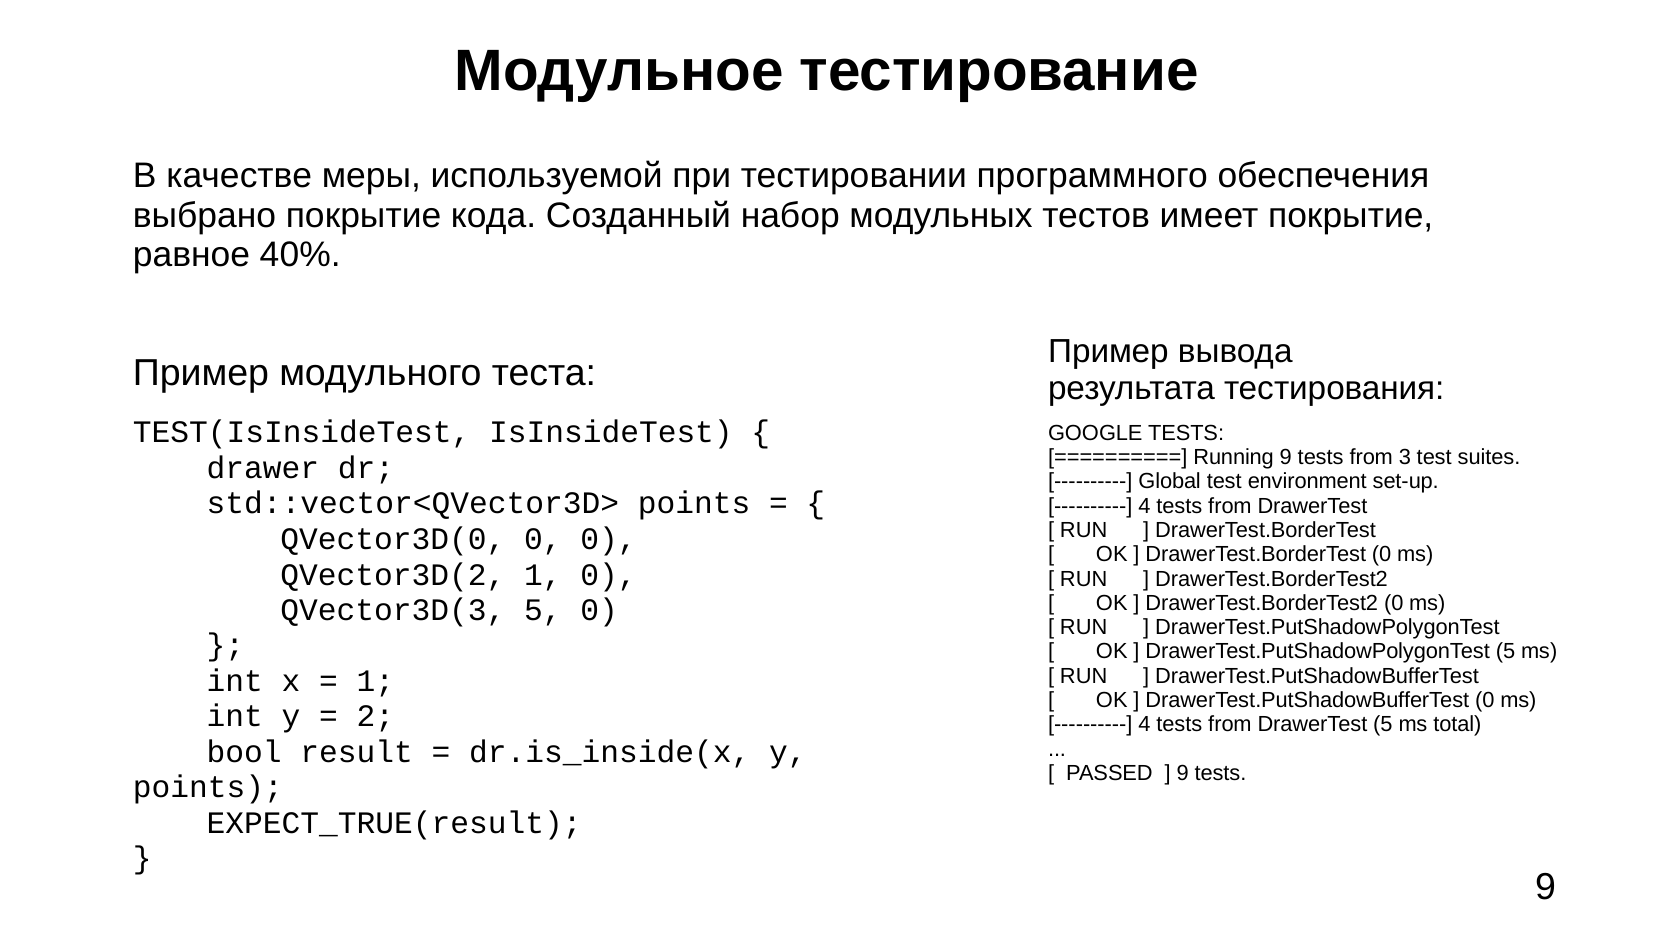

# Модульное тестирование
В качестве меры, используемой при тестировании программного обеспечения выбрано покрытие кода. Созданный набор модульных тестов имеет покрытие, равное 40%.
Пример вывода результата тестирования:
Пример модульного теста:
TEST(IsInsideTest, IsInsideTest) {
	drawer dr;
	std::vector<QVector3D> points = {
		QVector3D(0, 0, 0),
		QVector3D(2, 1, 0),
		QVector3D(3, 5, 0)
	};
	int x = 1;
	int y = 2;
	bool result = dr.is_inside(x, y, points);
	EXPECT_TRUE(result);
}
GOOGLE TESTS:
[==========] Running 9 tests from 3 test suites.
[----------] Global test environment set-up.
[----------] 4 tests from DrawerTest
[ RUN ] DrawerTest.BorderTest
[ OK ] DrawerTest.BorderTest (0 ms)
[ RUN ] DrawerTest.BorderTest2
[ OK ] DrawerTest.BorderTest2 (0 ms)
[ RUN ] DrawerTest.PutShadowPolygonTest
[ OK ] DrawerTest.PutShadowPolygonTest (5 ms)
[ RUN ] DrawerTest.PutShadowBufferTest
[ OK ] DrawerTest.PutShadowBufferTest (0 ms)
[----------] 4 tests from DrawerTest (5 ms total)
...
[ PASSED ] 9 tests.